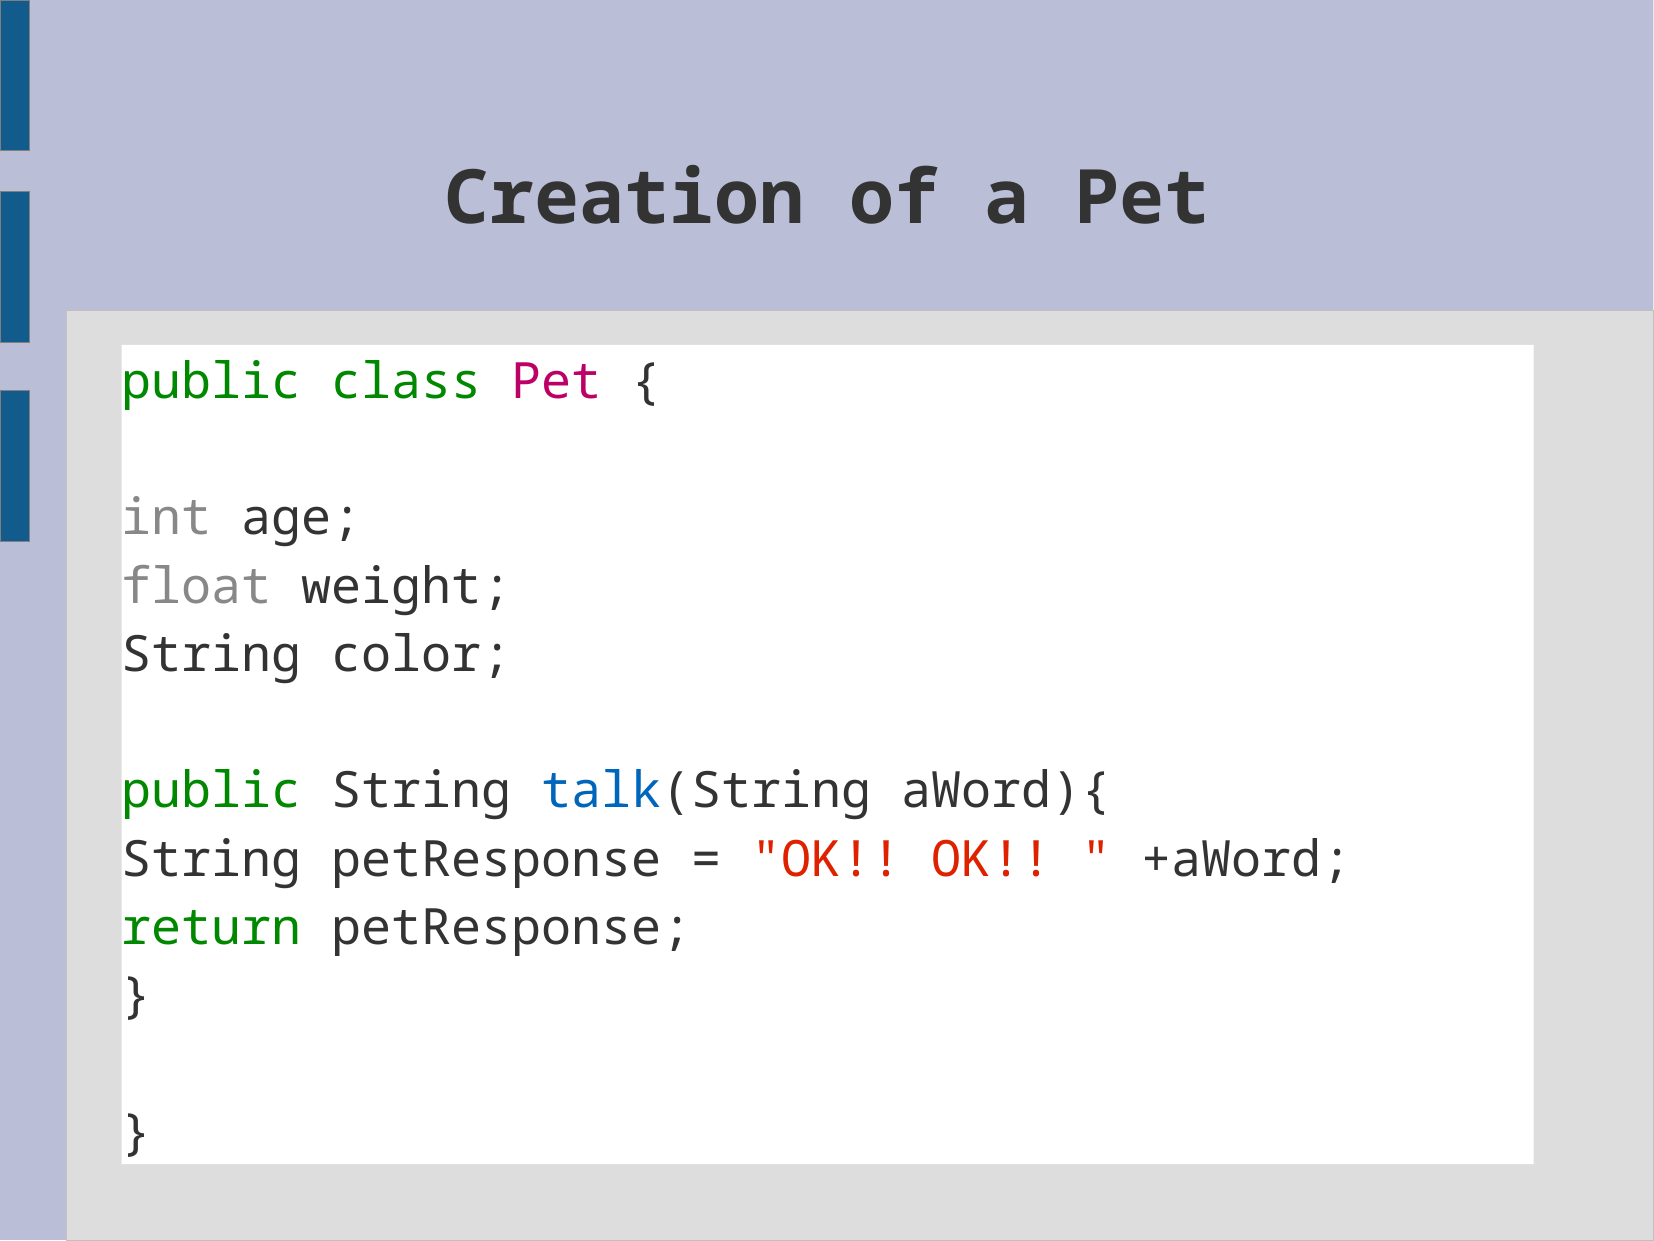

# Creation of a Pet
public class Pet {
int age;
float weight;
String color;
public String talk(String aWord){
String petResponse = "OK!! OK!! " +aWord;
return petResponse;
}
}